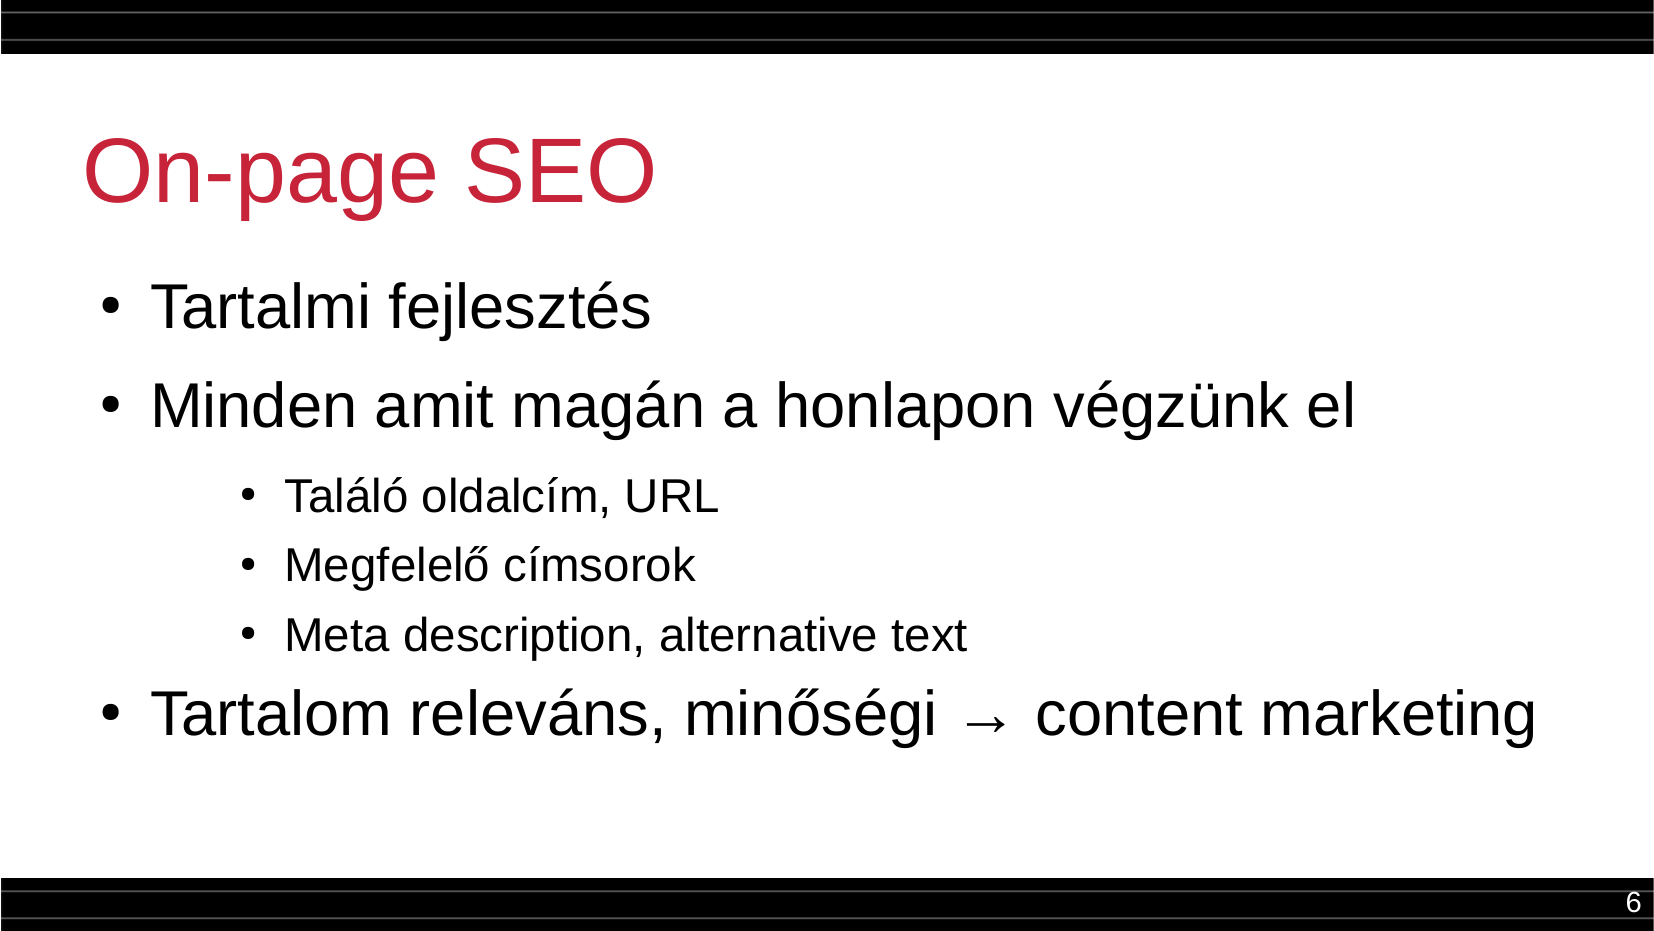

# On-page SEO
Tartalmi fejlesztés
Minden amit magán a honlapon végzünk el
Találó oldalcím, URL
Megfelelő címsorok
Meta description, alternative text
Tartalom releváns, minőségi → content marketing